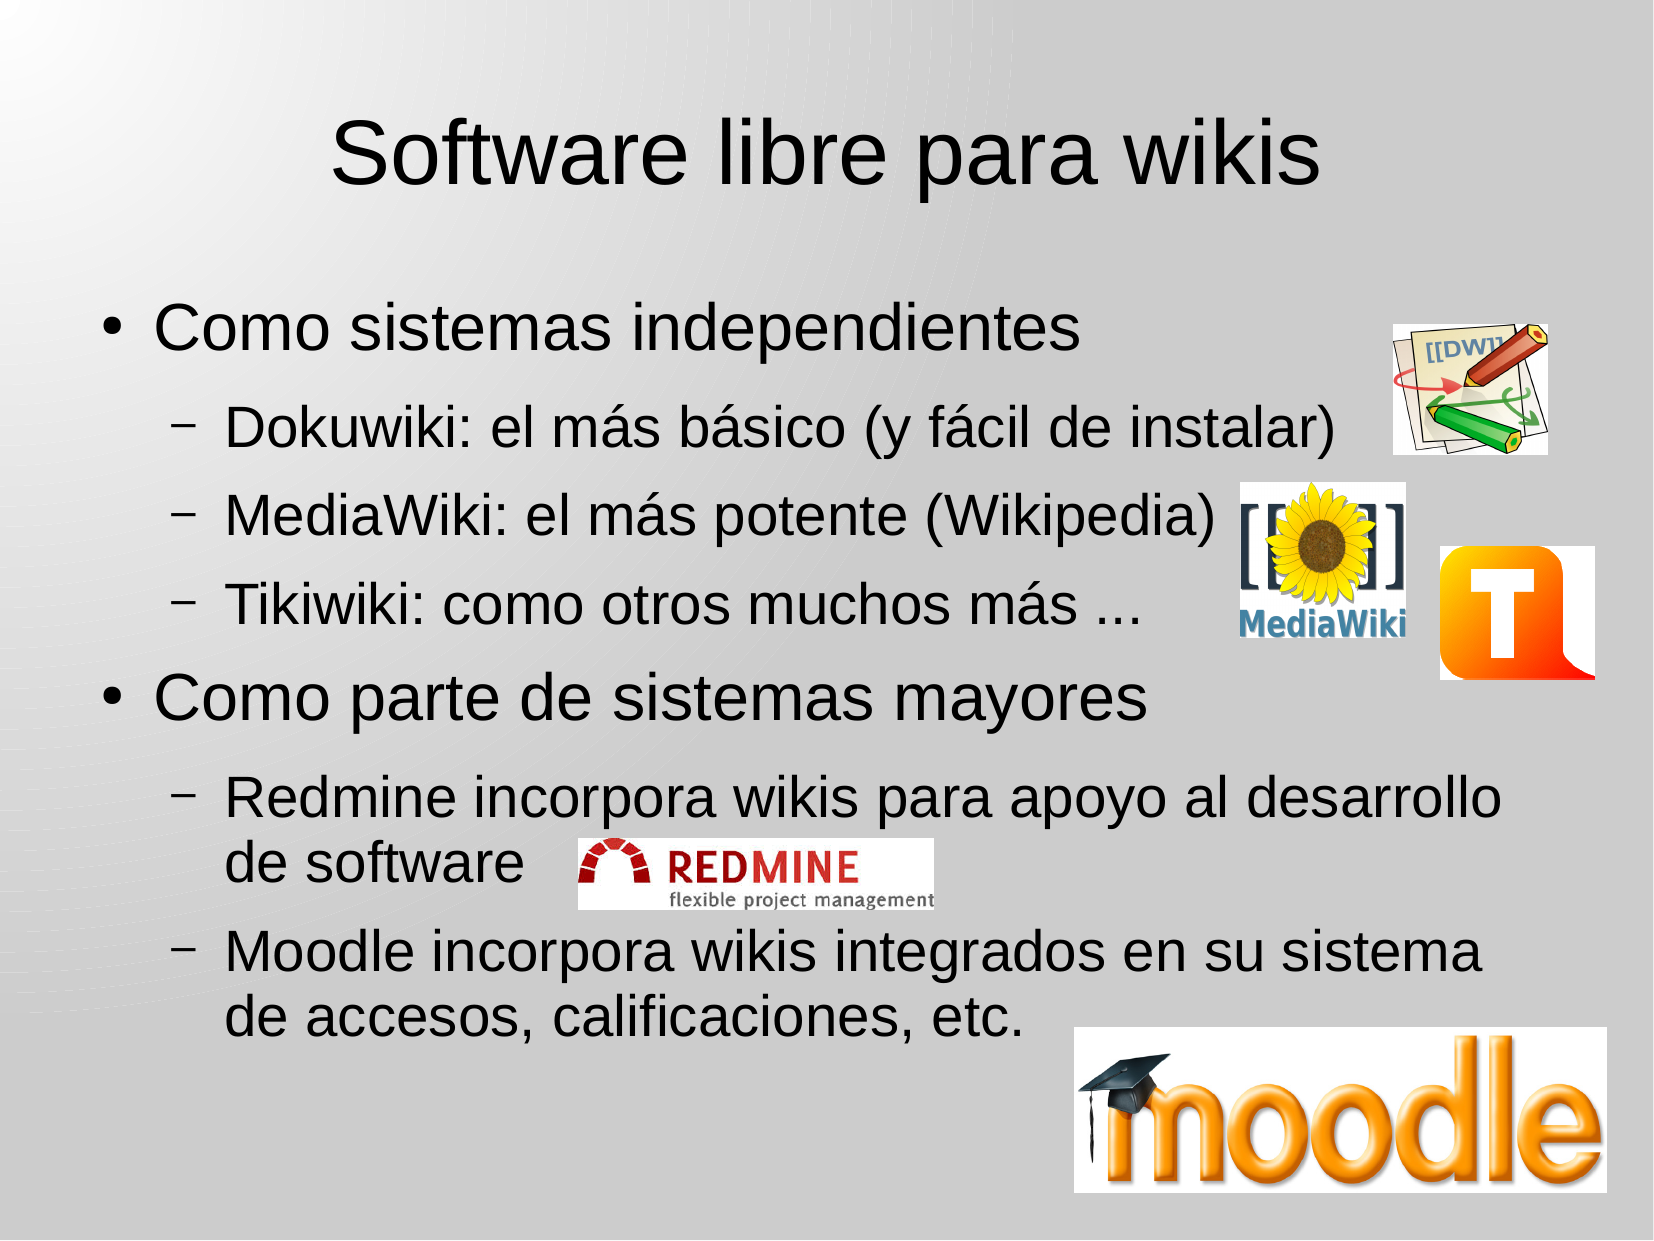

# Software libre para wikis
Como sistemas independientes
Dokuwiki: el más básico (y fácil de instalar)
MediaWiki: el más potente (Wikipedia)
Tikiwiki: como otros muchos más ...
Como parte de sistemas mayores
Redmine incorpora wikis para apoyo al desarrollo de software
Moodle incorpora wikis integrados en su sistema de accesos, calificaciones, etc.